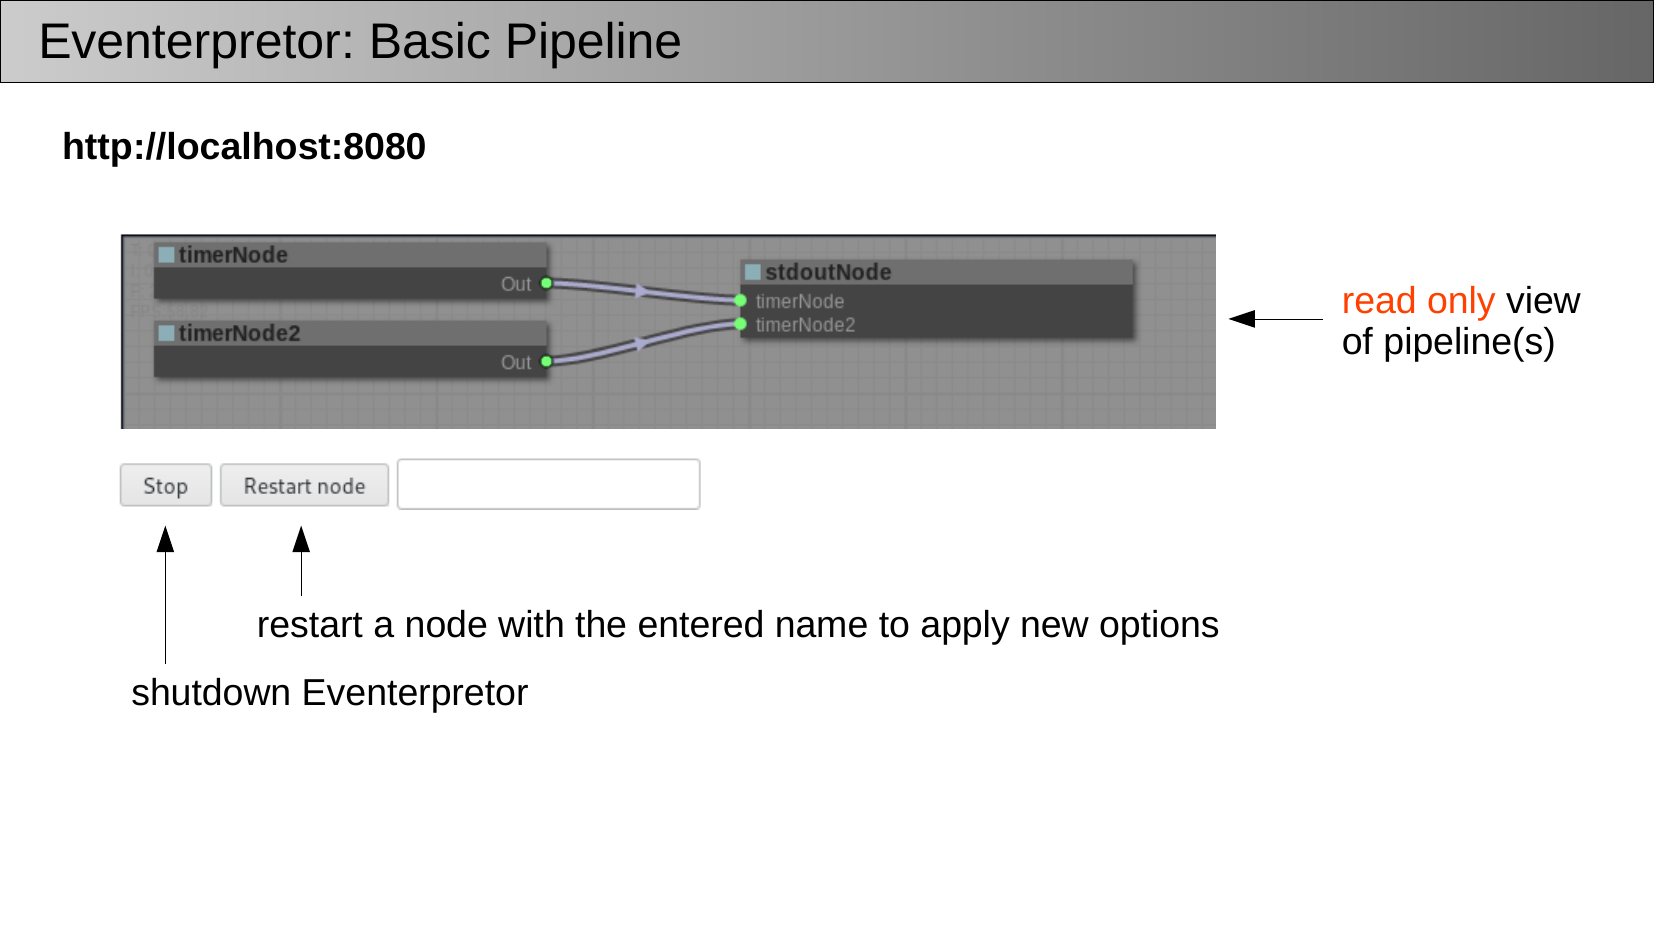

Eventerpretor: Basic Pipeline
http://localhost:8080
read only view
of pipeline(s)
restart a node with the entered name to apply new options
shutdown Eventerpretor